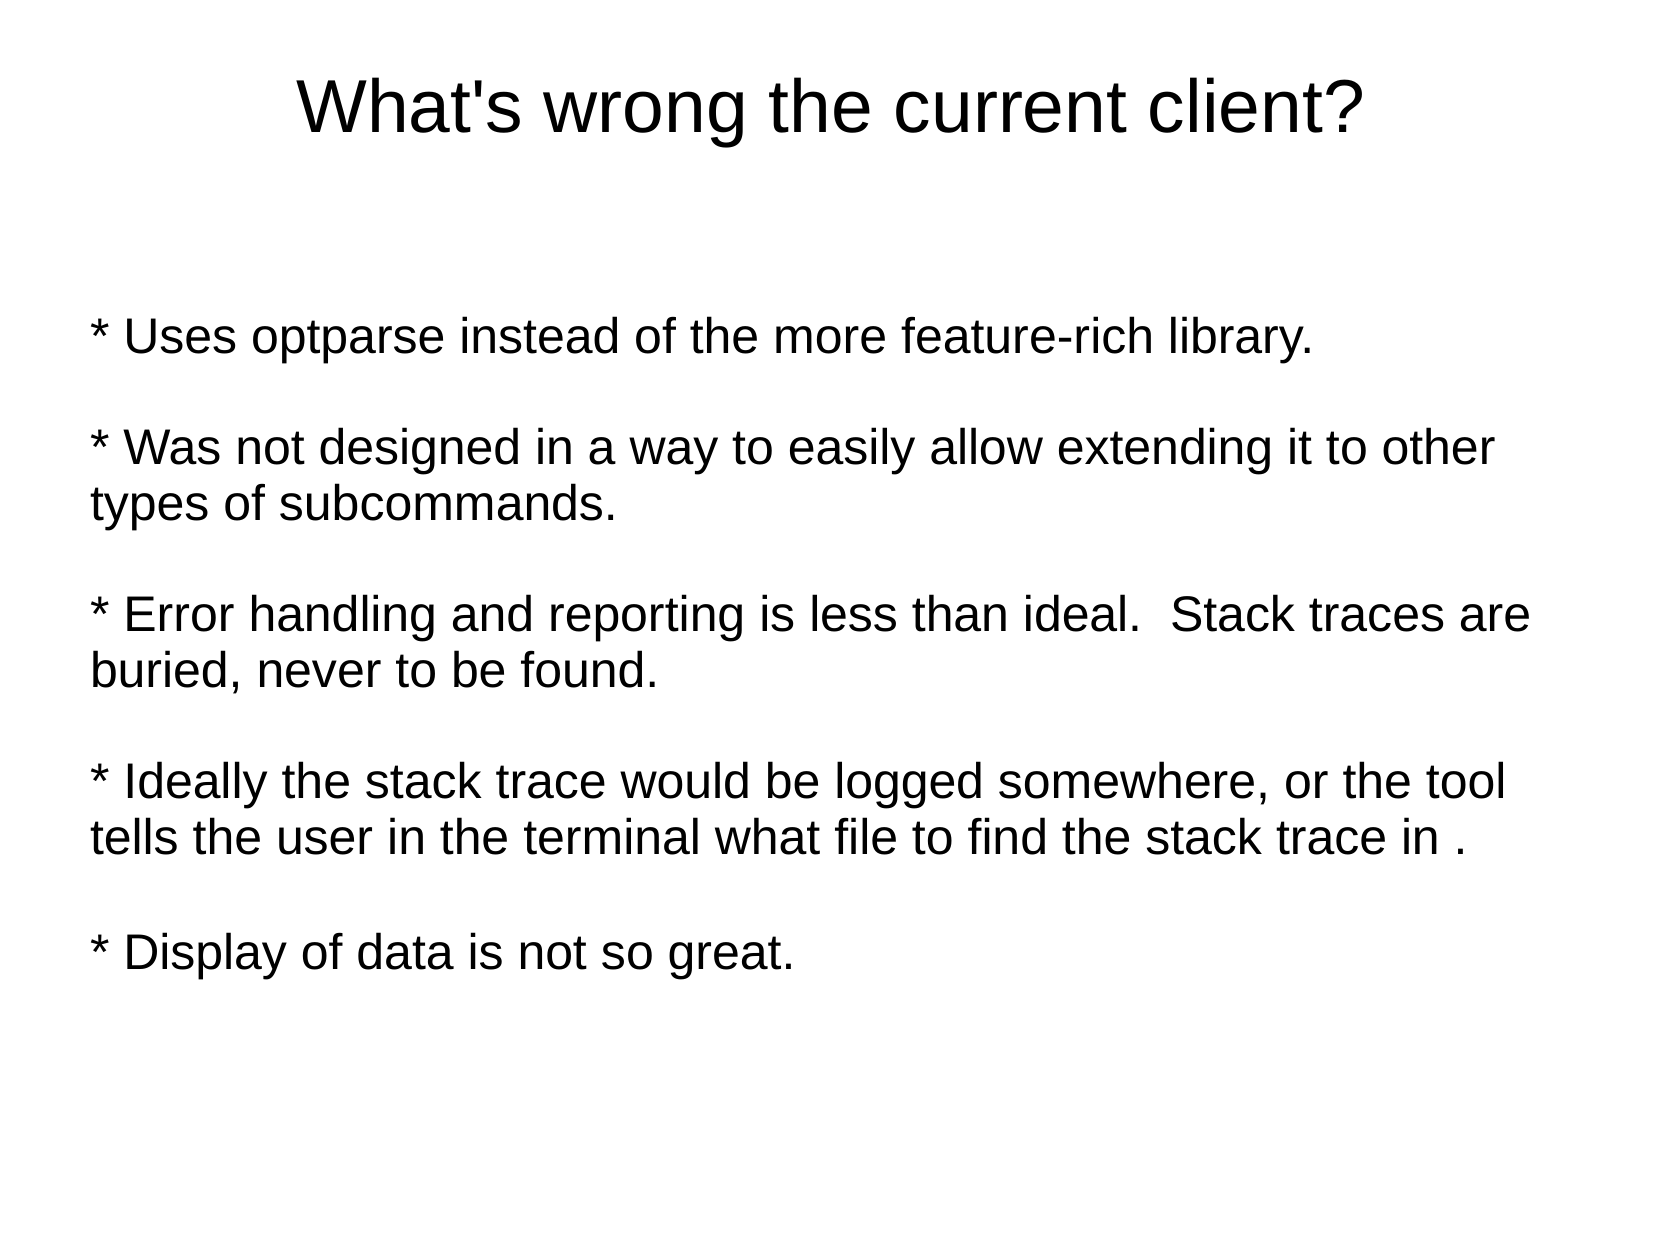

# What's wrong the current client?
* Uses optparse instead of the more feature-rich library.
* Was not designed in a way to easily allow extending it to other types of subcommands.
* Error handling and reporting is less than ideal. Stack traces are buried, never to be found.
* Ideally the stack trace would be logged somewhere, or the tool tells the user in the terminal what file to find the stack trace in .
* Display of data is not so great.